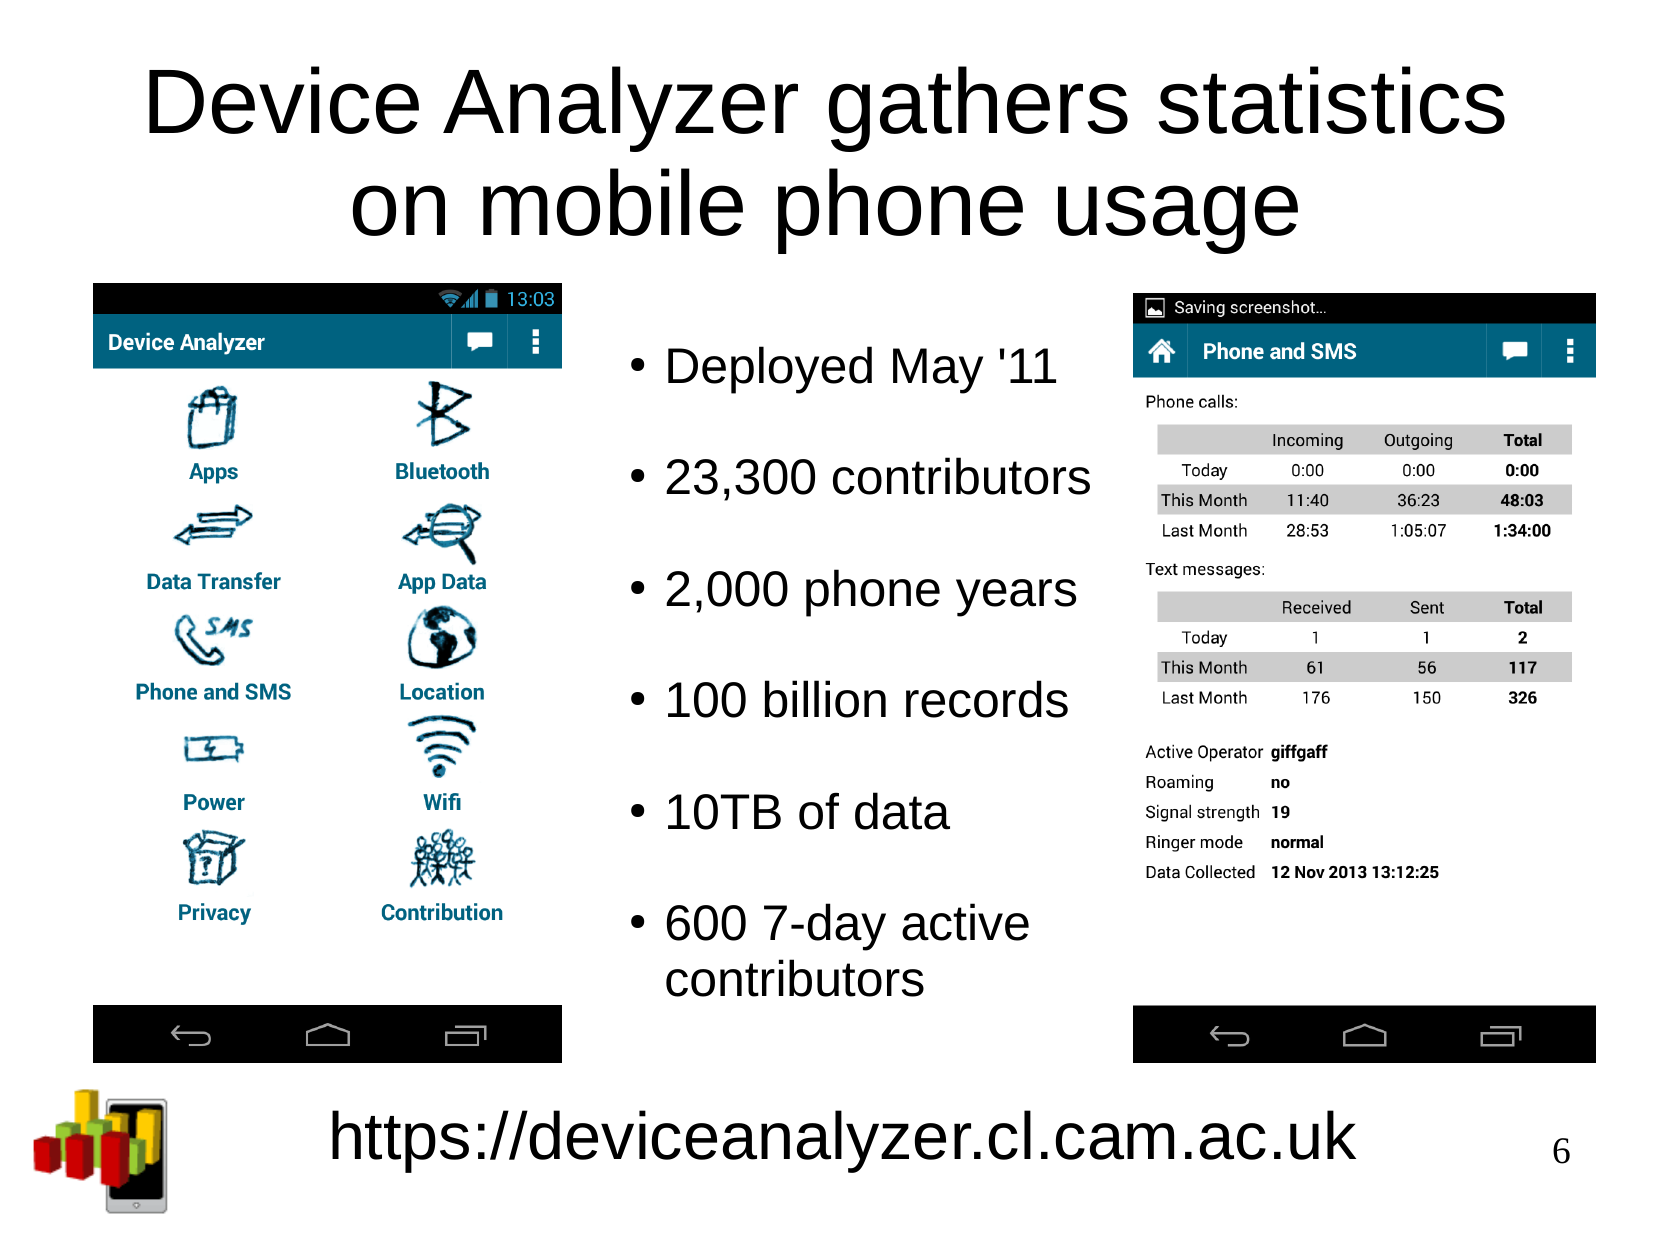

# Device Analyzer gathers statistics on mobile phone usage
Deployed May '11
23,300 contributors
2,000 phone years
100 billion records
10TB of data
600 7-day active contributors
https://deviceanalyzer.cl.cam.ac.uk
6